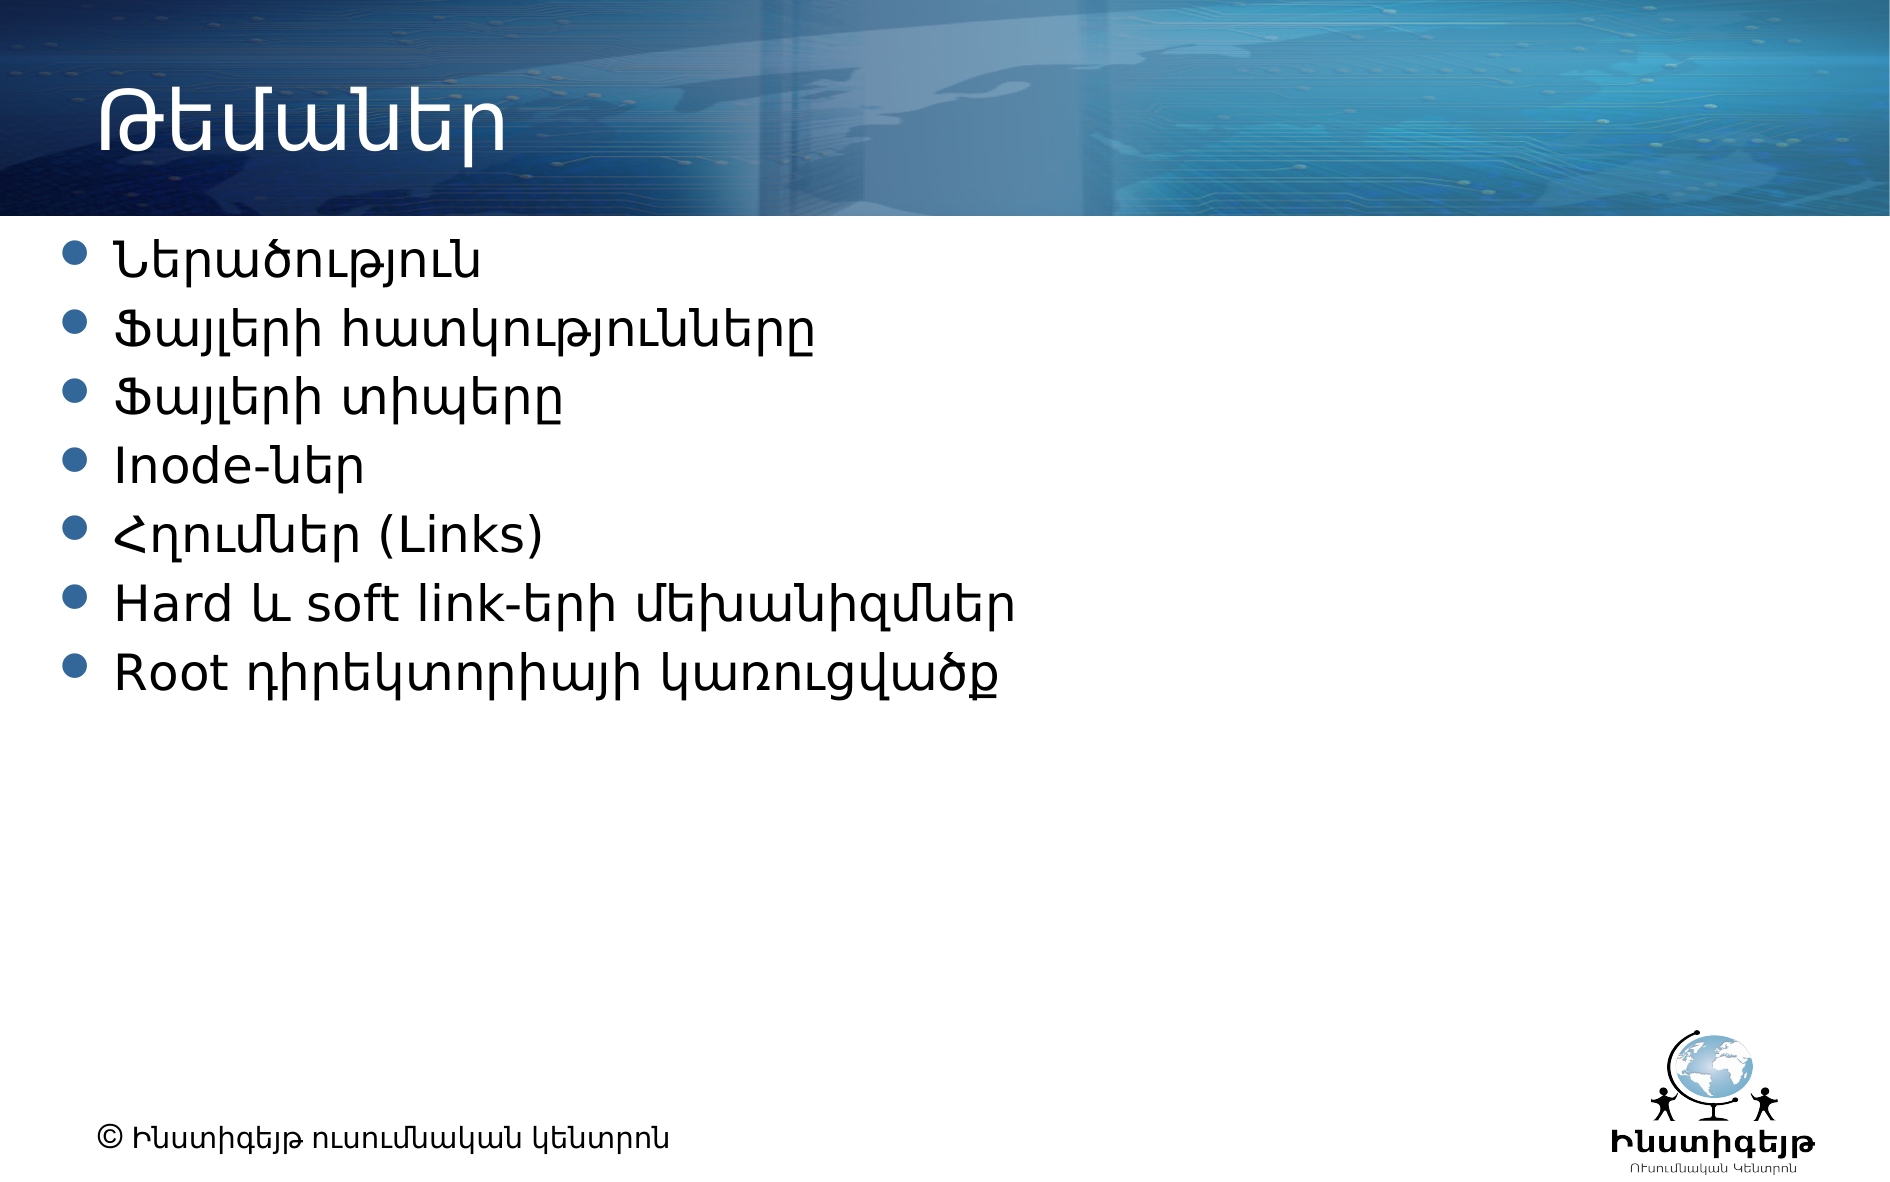

Թեմաներ
# Ներածություն
Ֆայլերի հատկությունները
Ֆայլերի տիպերը
Inode-ներ
Հղումներ (Links)
Hard և soft link-երի մեխանիզմներ
Root դիրեկտորիայի կառուցվածք